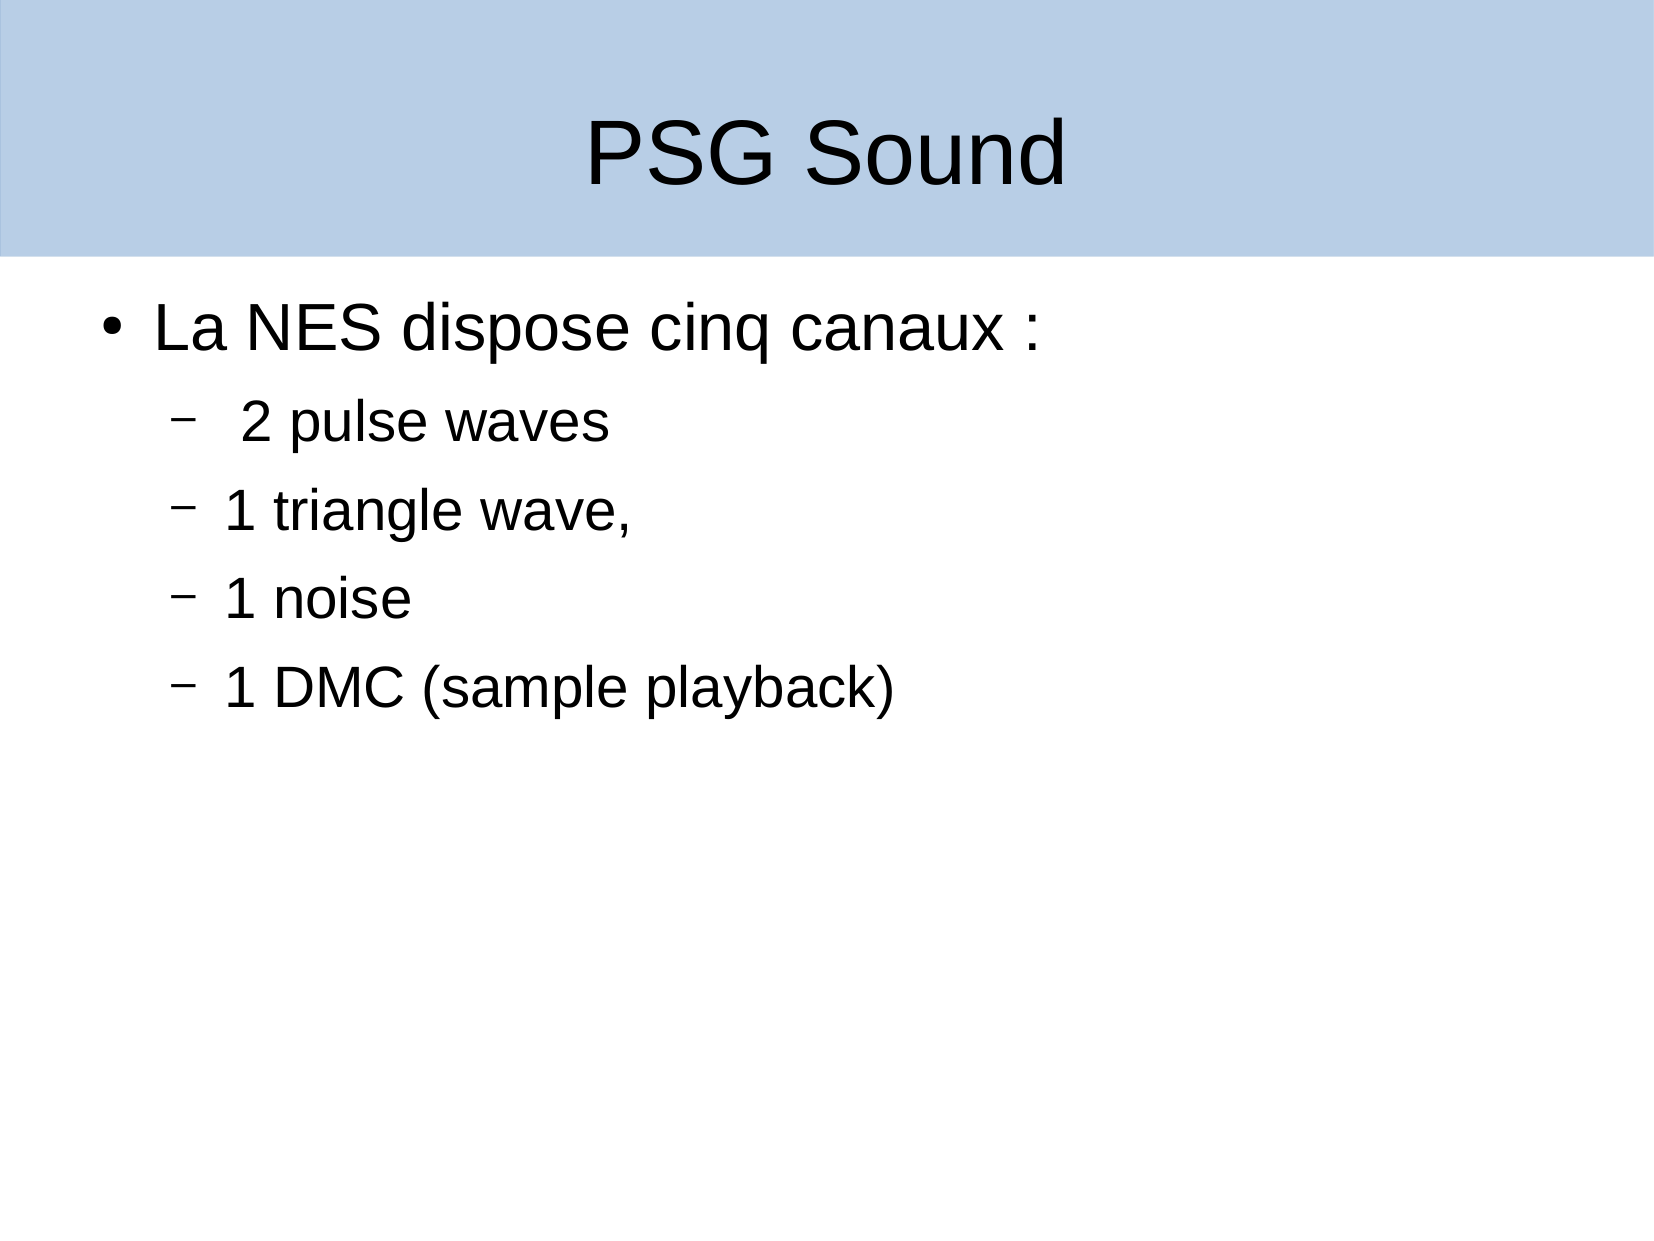

# PSG Sound
La NES dispose cinq canaux :
 2 pulse waves
1 triangle wave,
1 noise
1 DMC (sample playback)